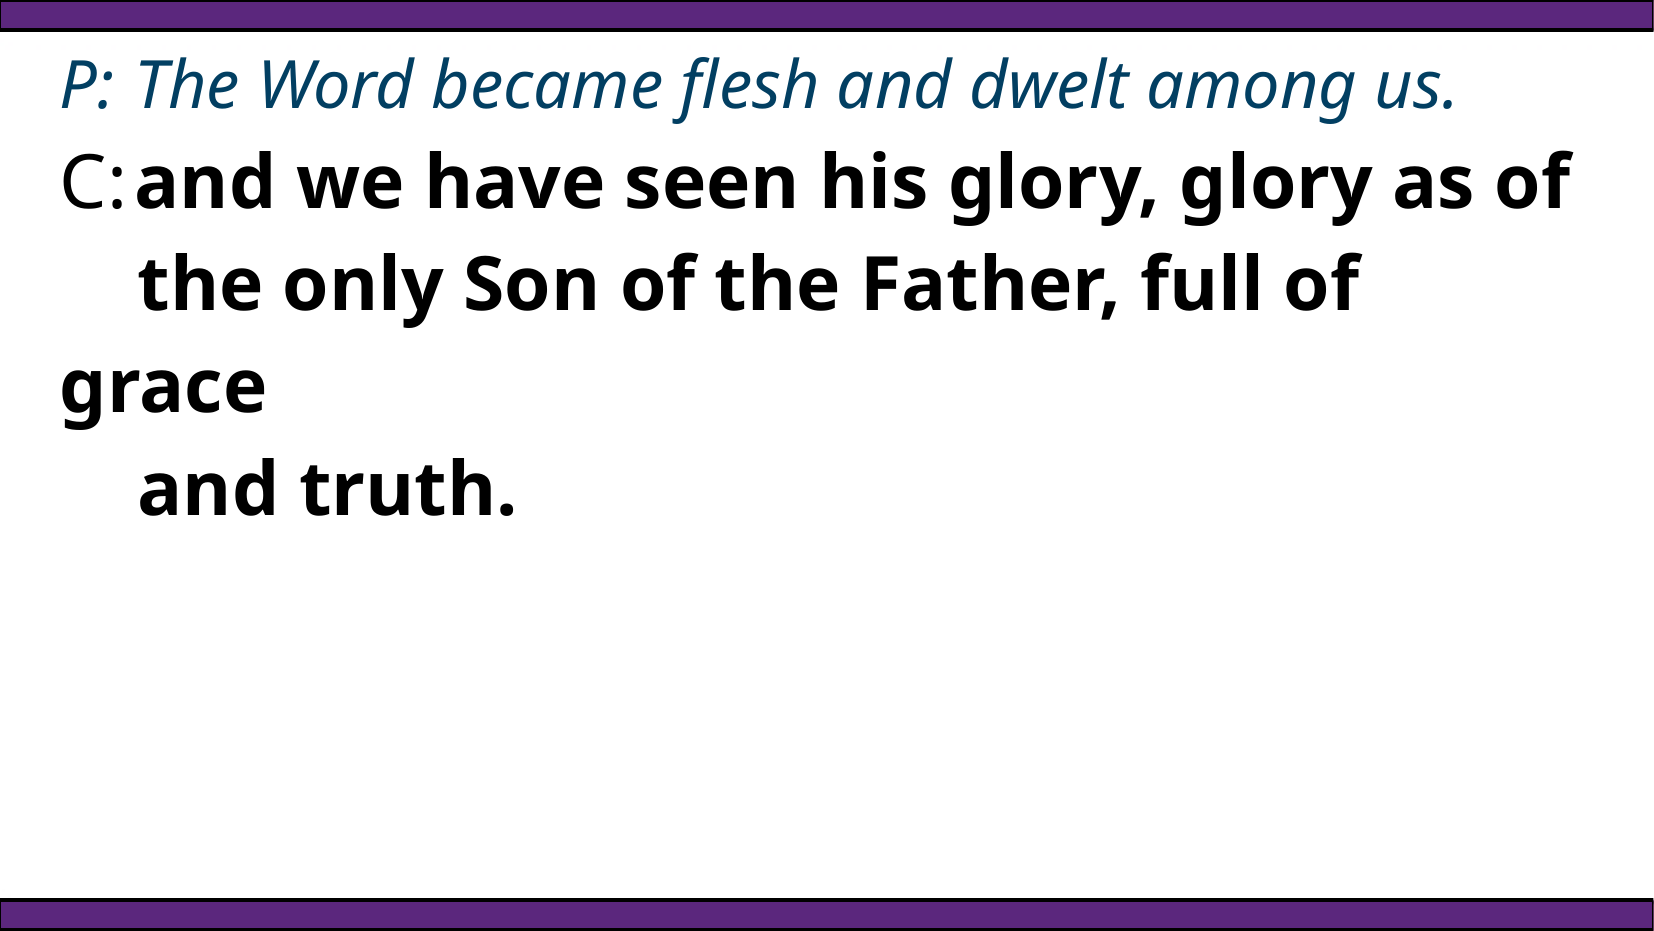

P:	The Word became flesh and dwelt among us.
C:	and we have seen his glory, glory as of
 the only Son of the Father, full of grace
 and truth.